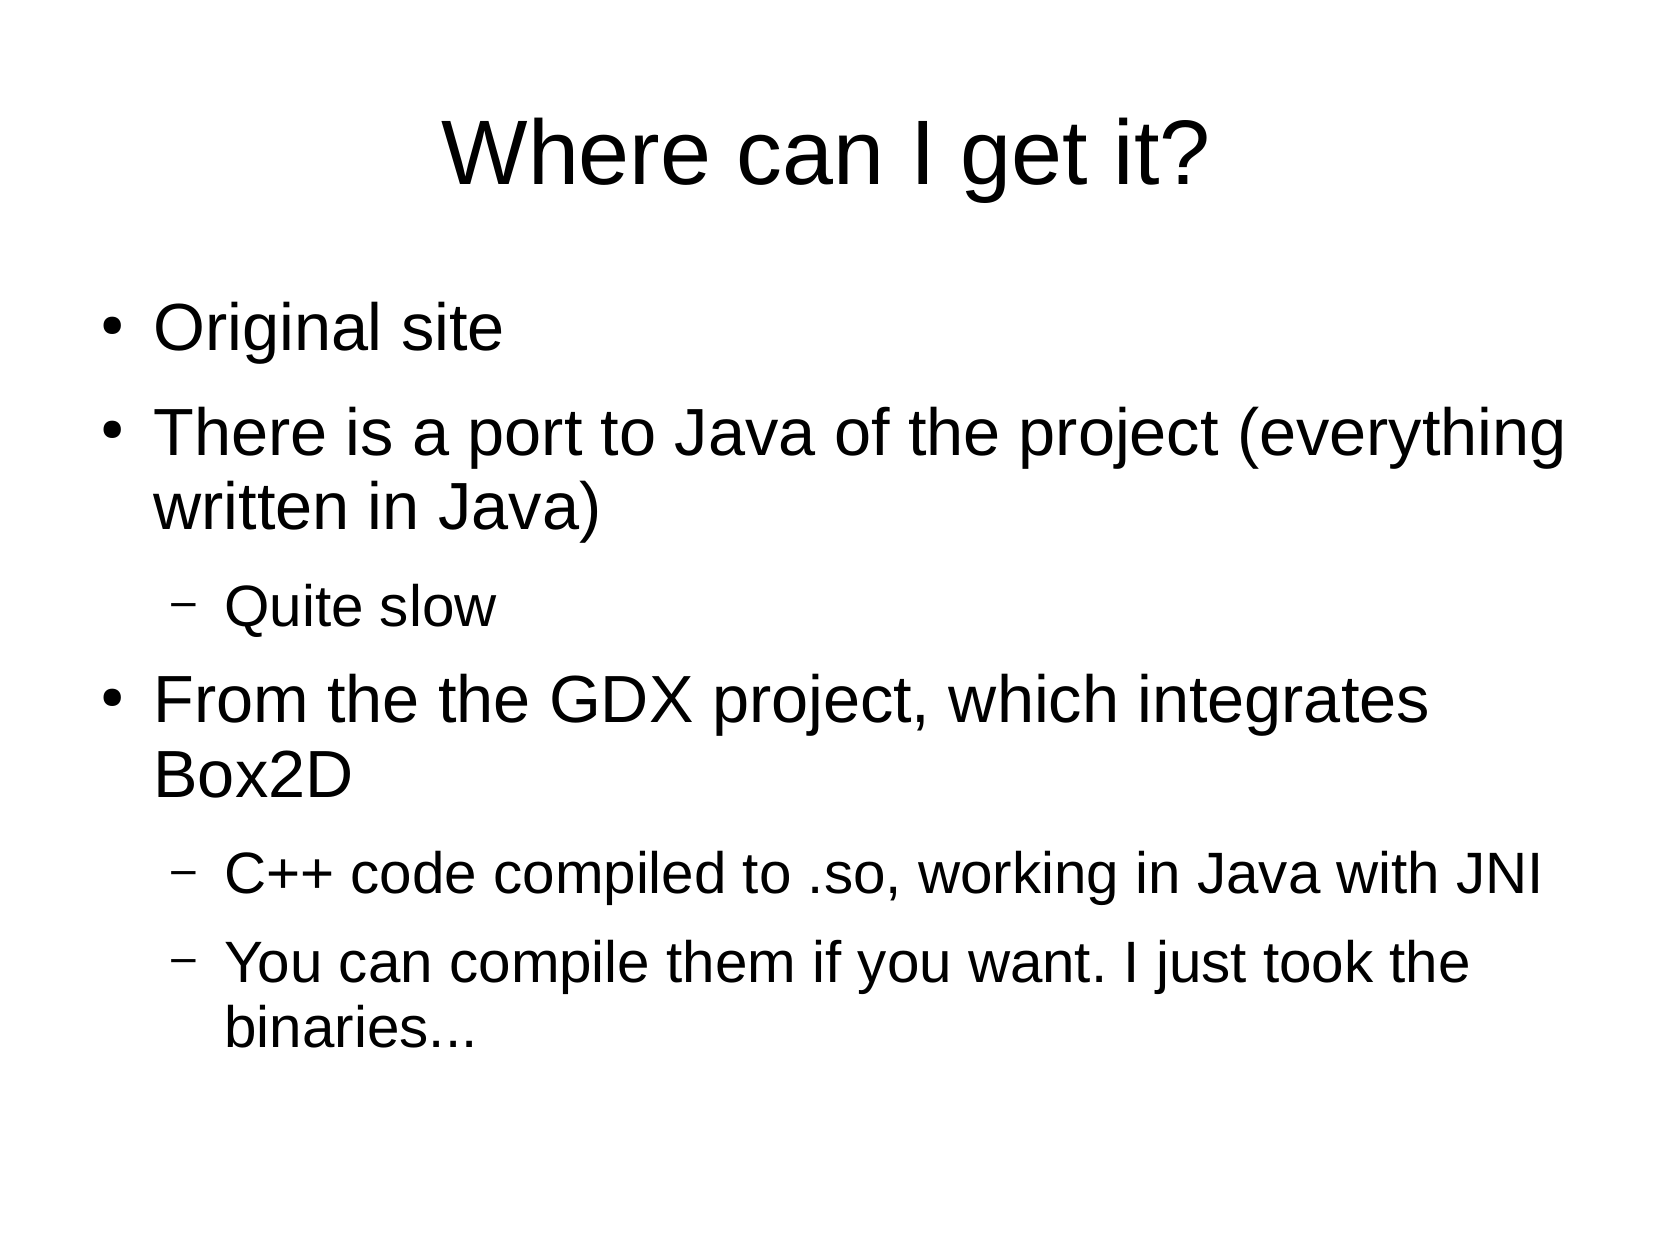

# Where can I get it?
Original site
There is a port to Java of the project (everything written in Java)
Quite slow
From the the GDX project, which integrates Box2D
C++ code compiled to .so, working in Java with JNI
You can compile them if you want. I just took the binaries...